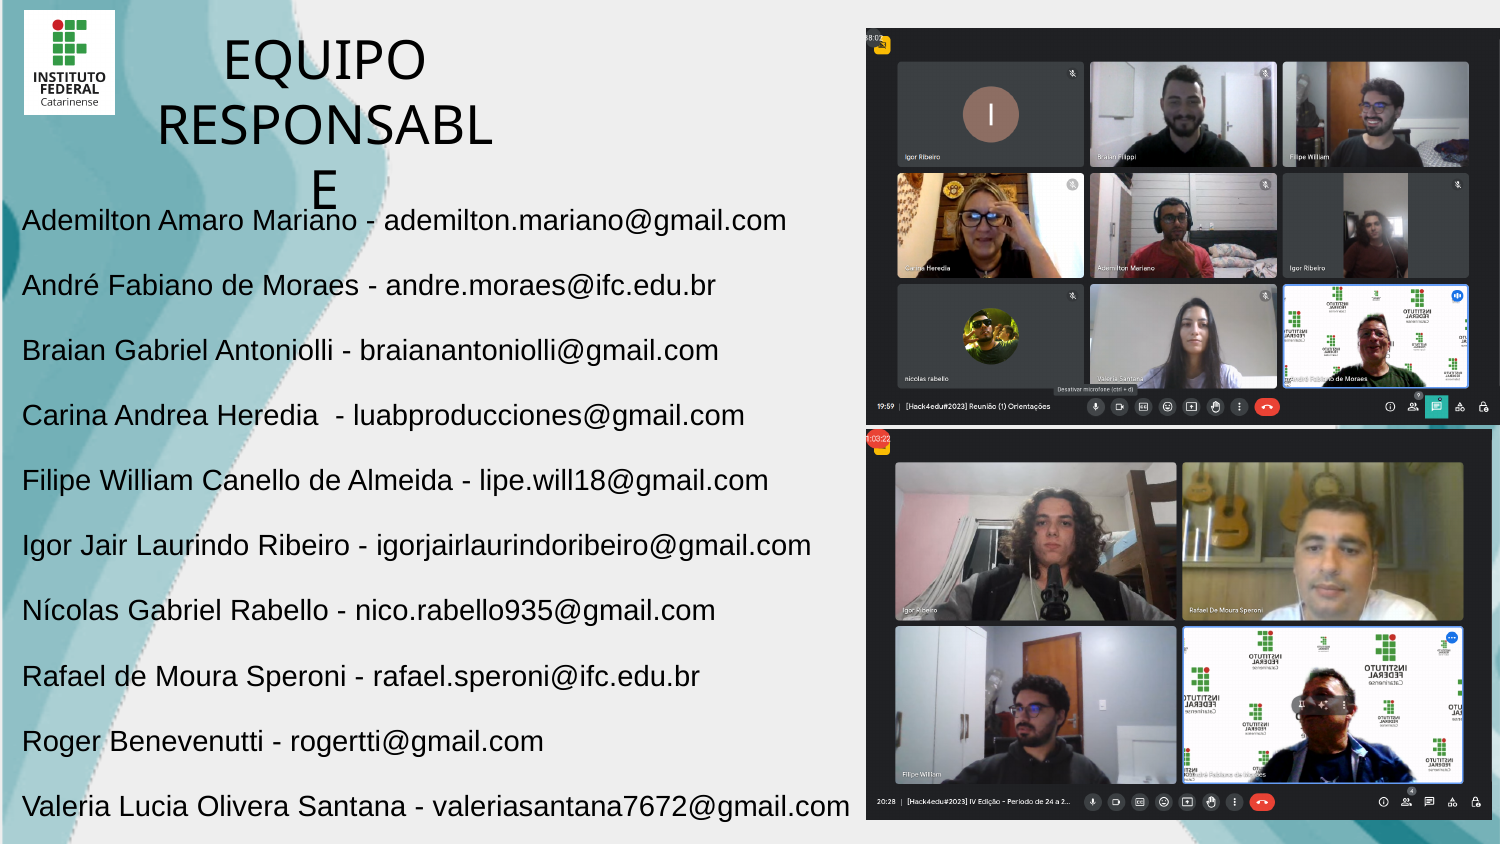

EQUIPO RESPONSABLE
Ademilton Amaro Mariano - ademilton.mariano@gmail.com
André Fabiano de Moraes - andre.moraes@ifc.edu.br
Braian Gabriel Antoniolli - braianantoniolli@gmail.com
Carina Andrea Heredia - luabproducciones@gmail.com
Filipe William Canello de Almeida - lipe.will18@gmail.com
Igor Jair Laurindo Ribeiro - igorjairlaurindoribeiro@gmail.com
Nícolas Gabriel Rabello - nico.rabello935@gmail.com
Rafael de Moura Speroni - rafael.speroni@ifc.edu.br
Roger Benevenutti - rogertti@gmail.com
Valeria Lucia Olivera Santana - valeriasantana7672@gmail.com